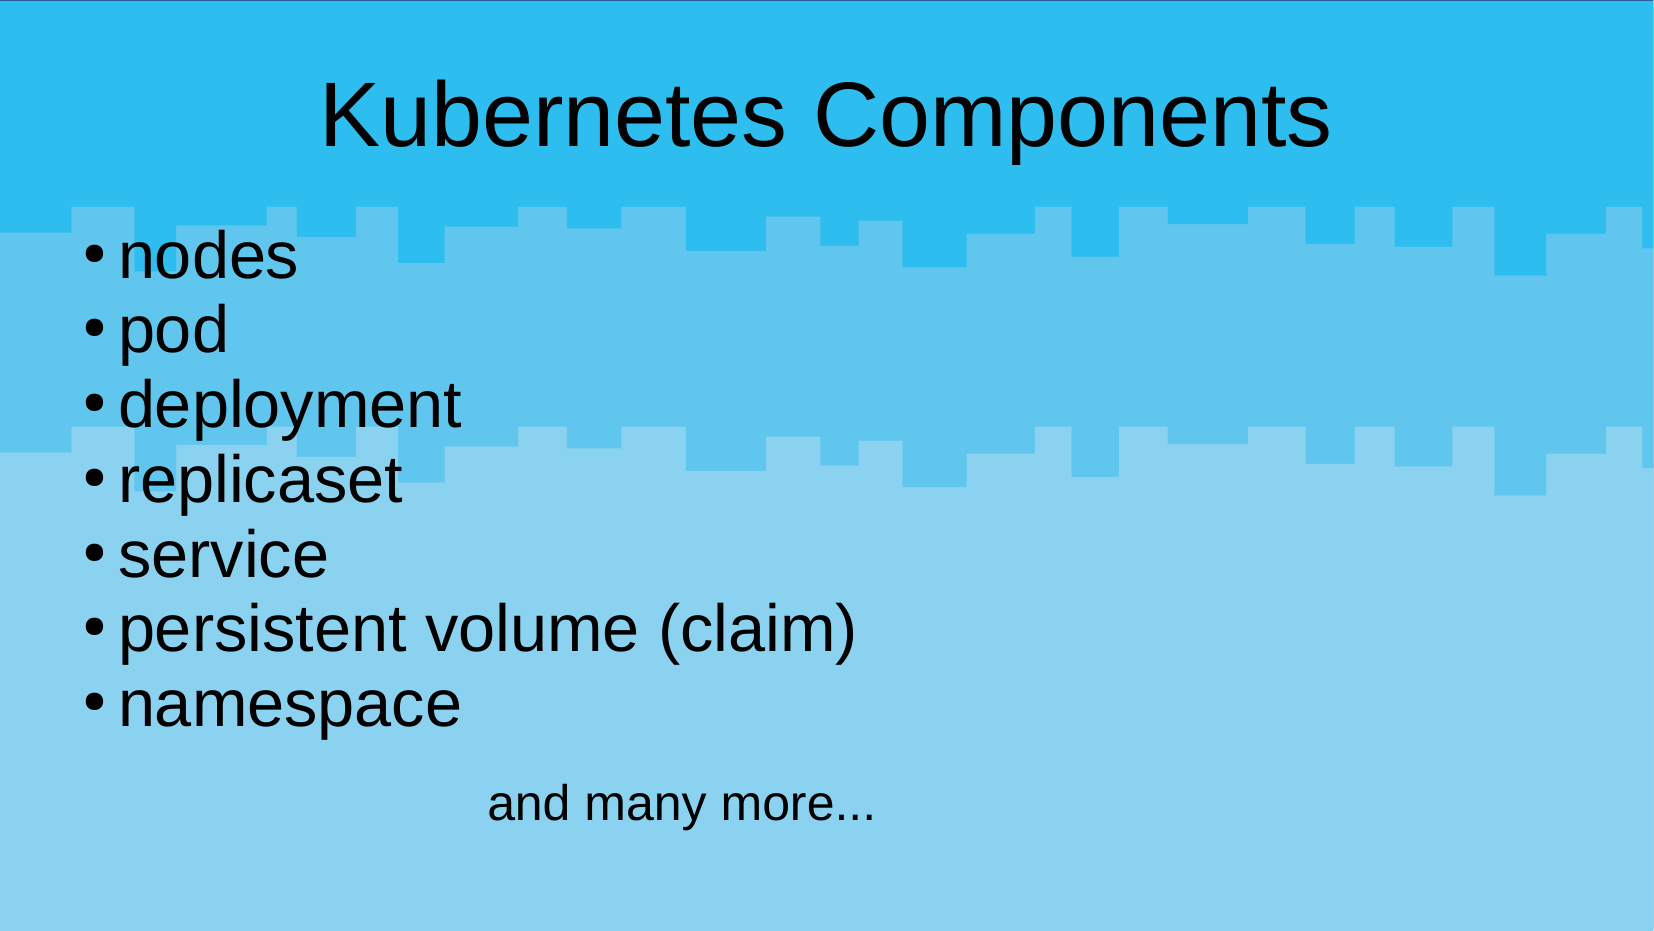

# Kubernetes Components
nodes
pod
deployment
replicaset
service
persistent volume (claim)
namespace
and many more...